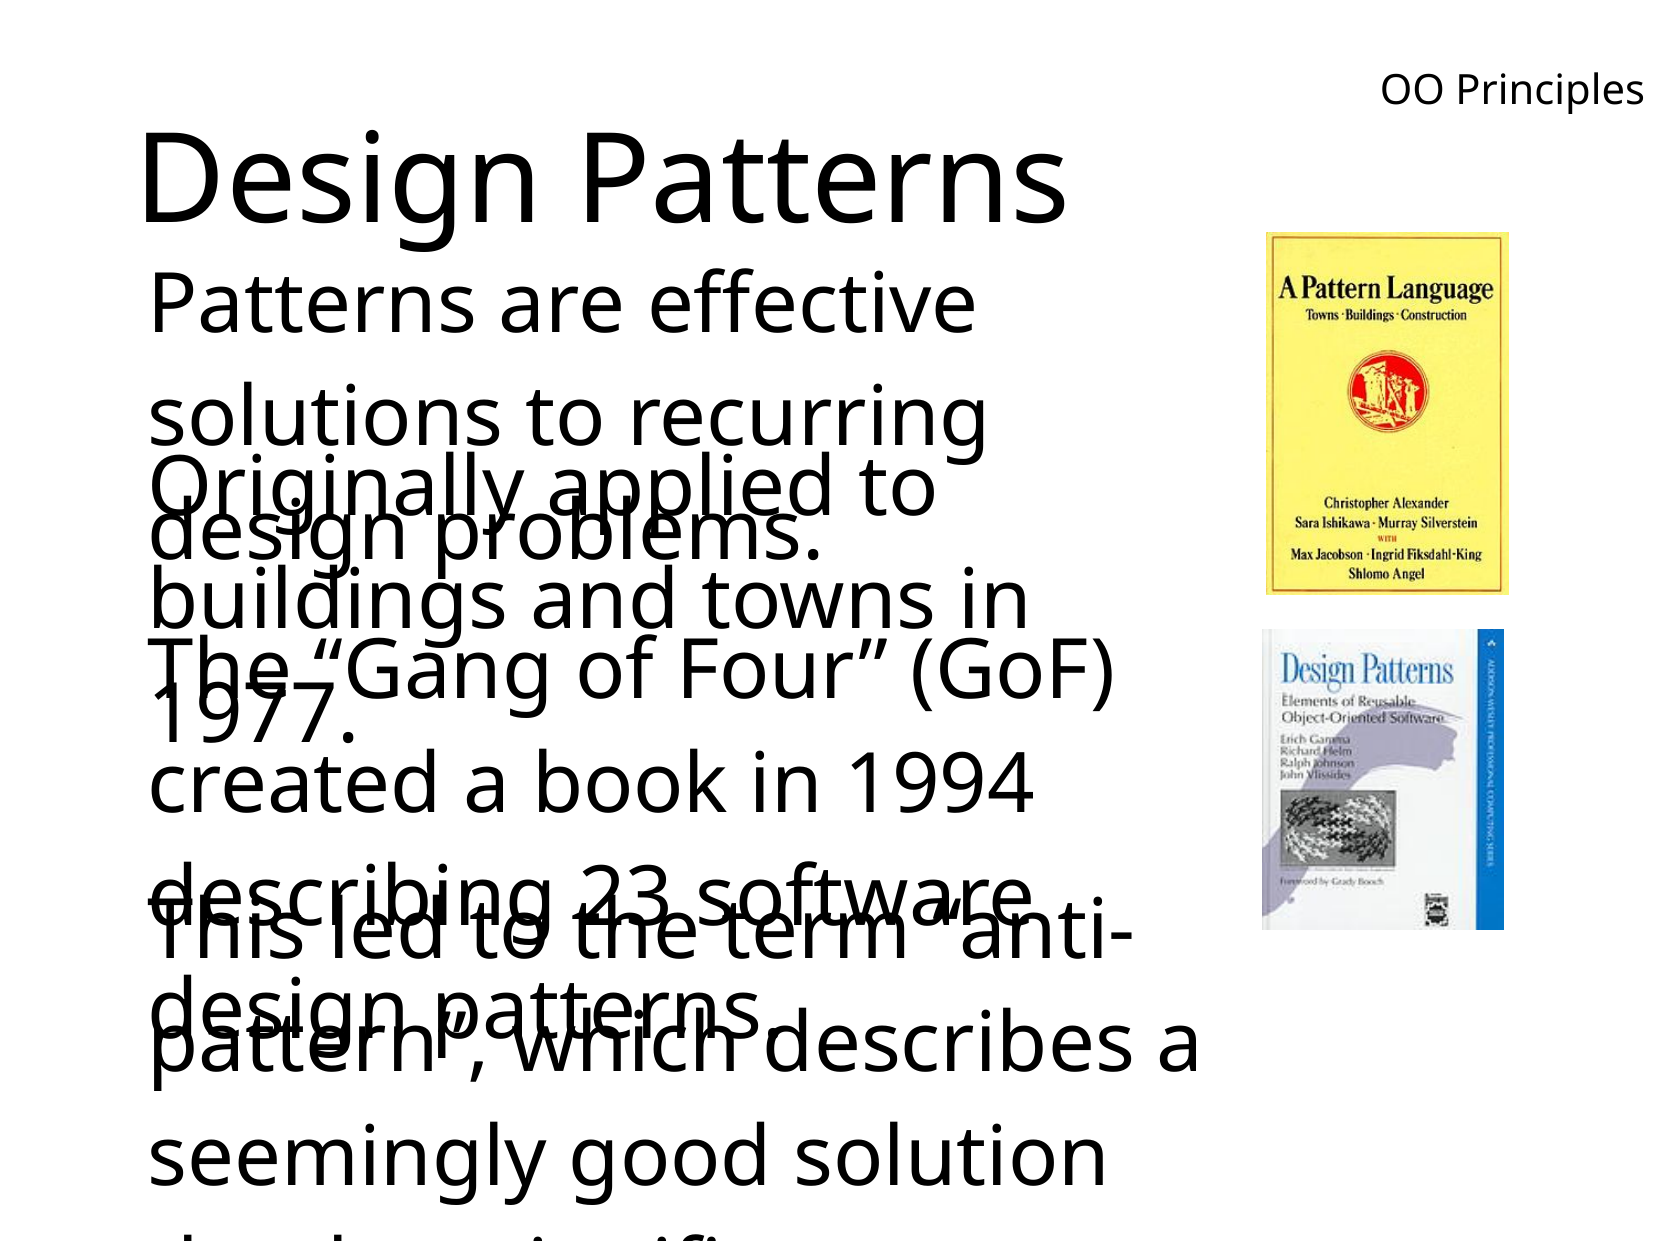

OO Principles
Design Patterns
Patterns are effective solutions to recurring design problems.
Originally applied to buildings and towns in 1977.
The “Gang of Four” (GoF) created a book in 1994 describing 23 software design patterns.
This led to the term “anti-pattern”, which describes a seemingly good solution that has significant drawbacks.